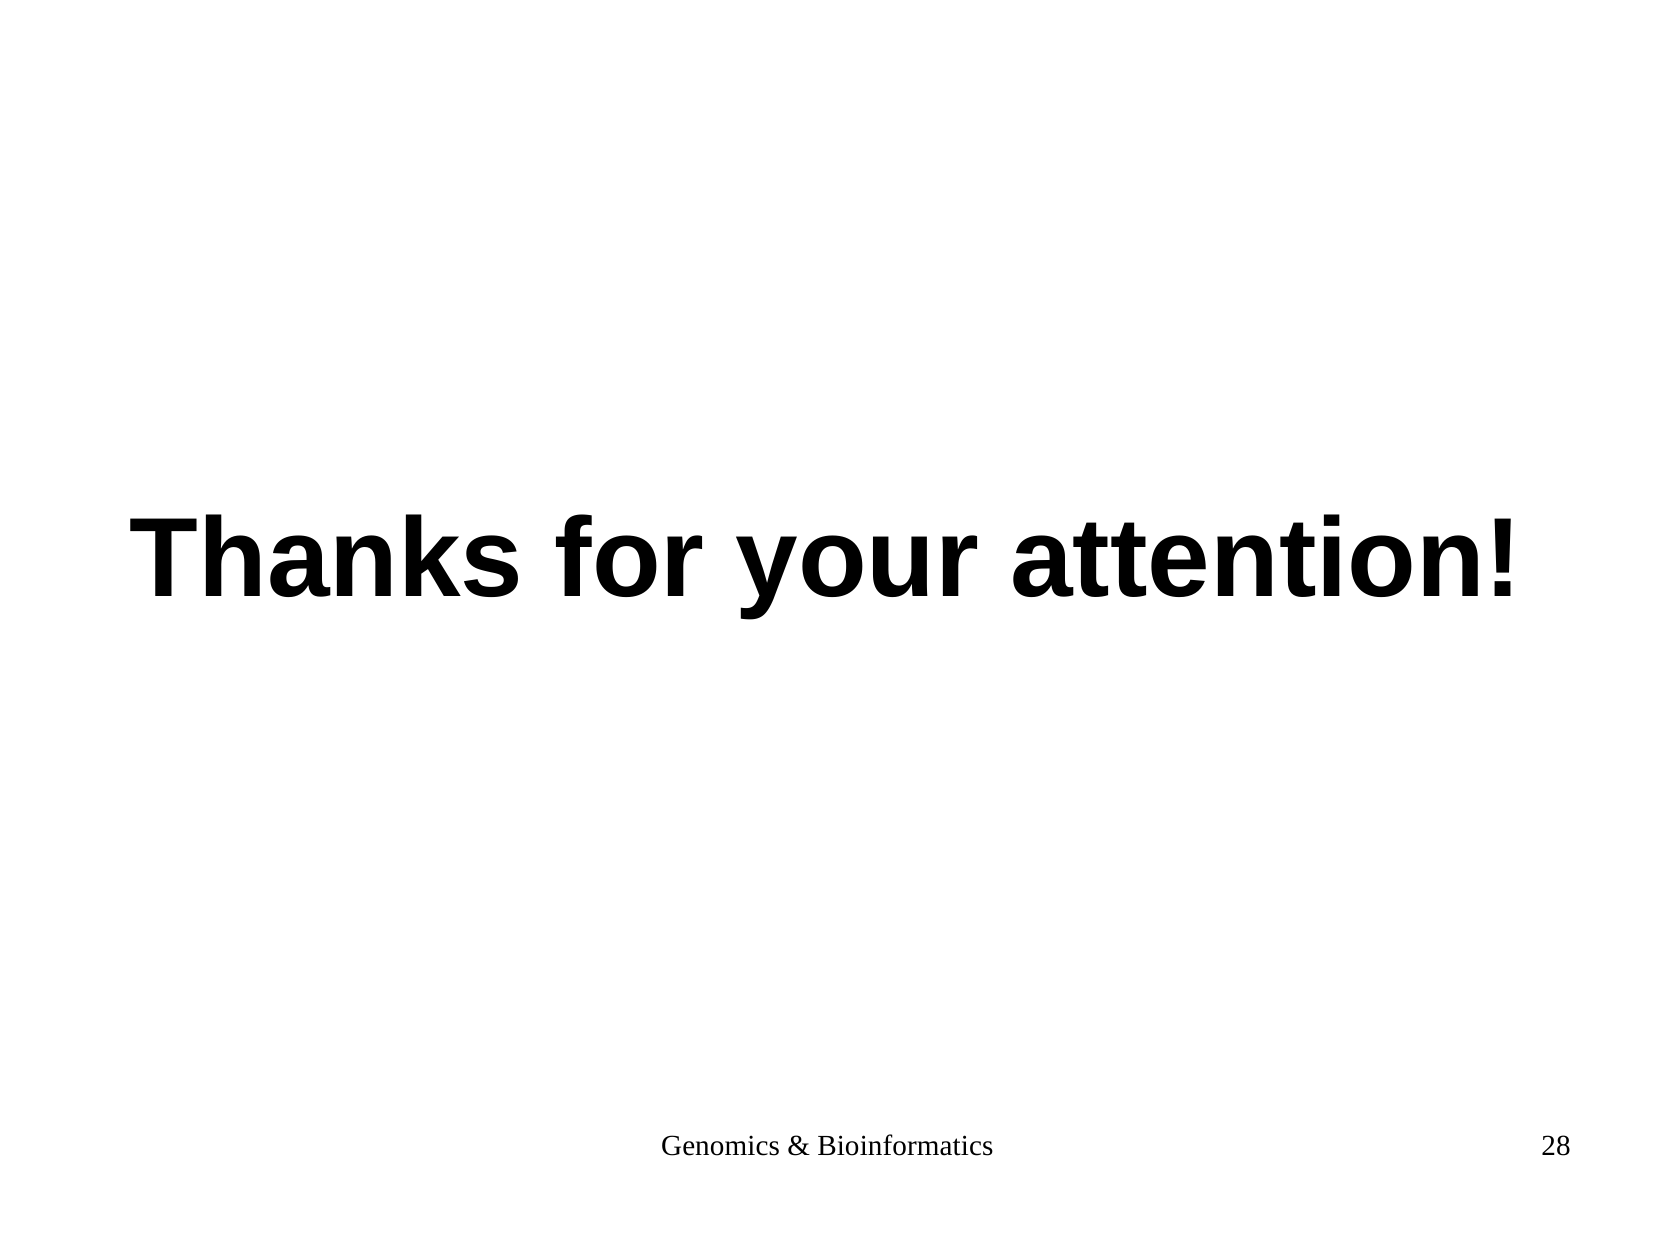

Thanks for your attention!
Genomics & Bioinformatics
28